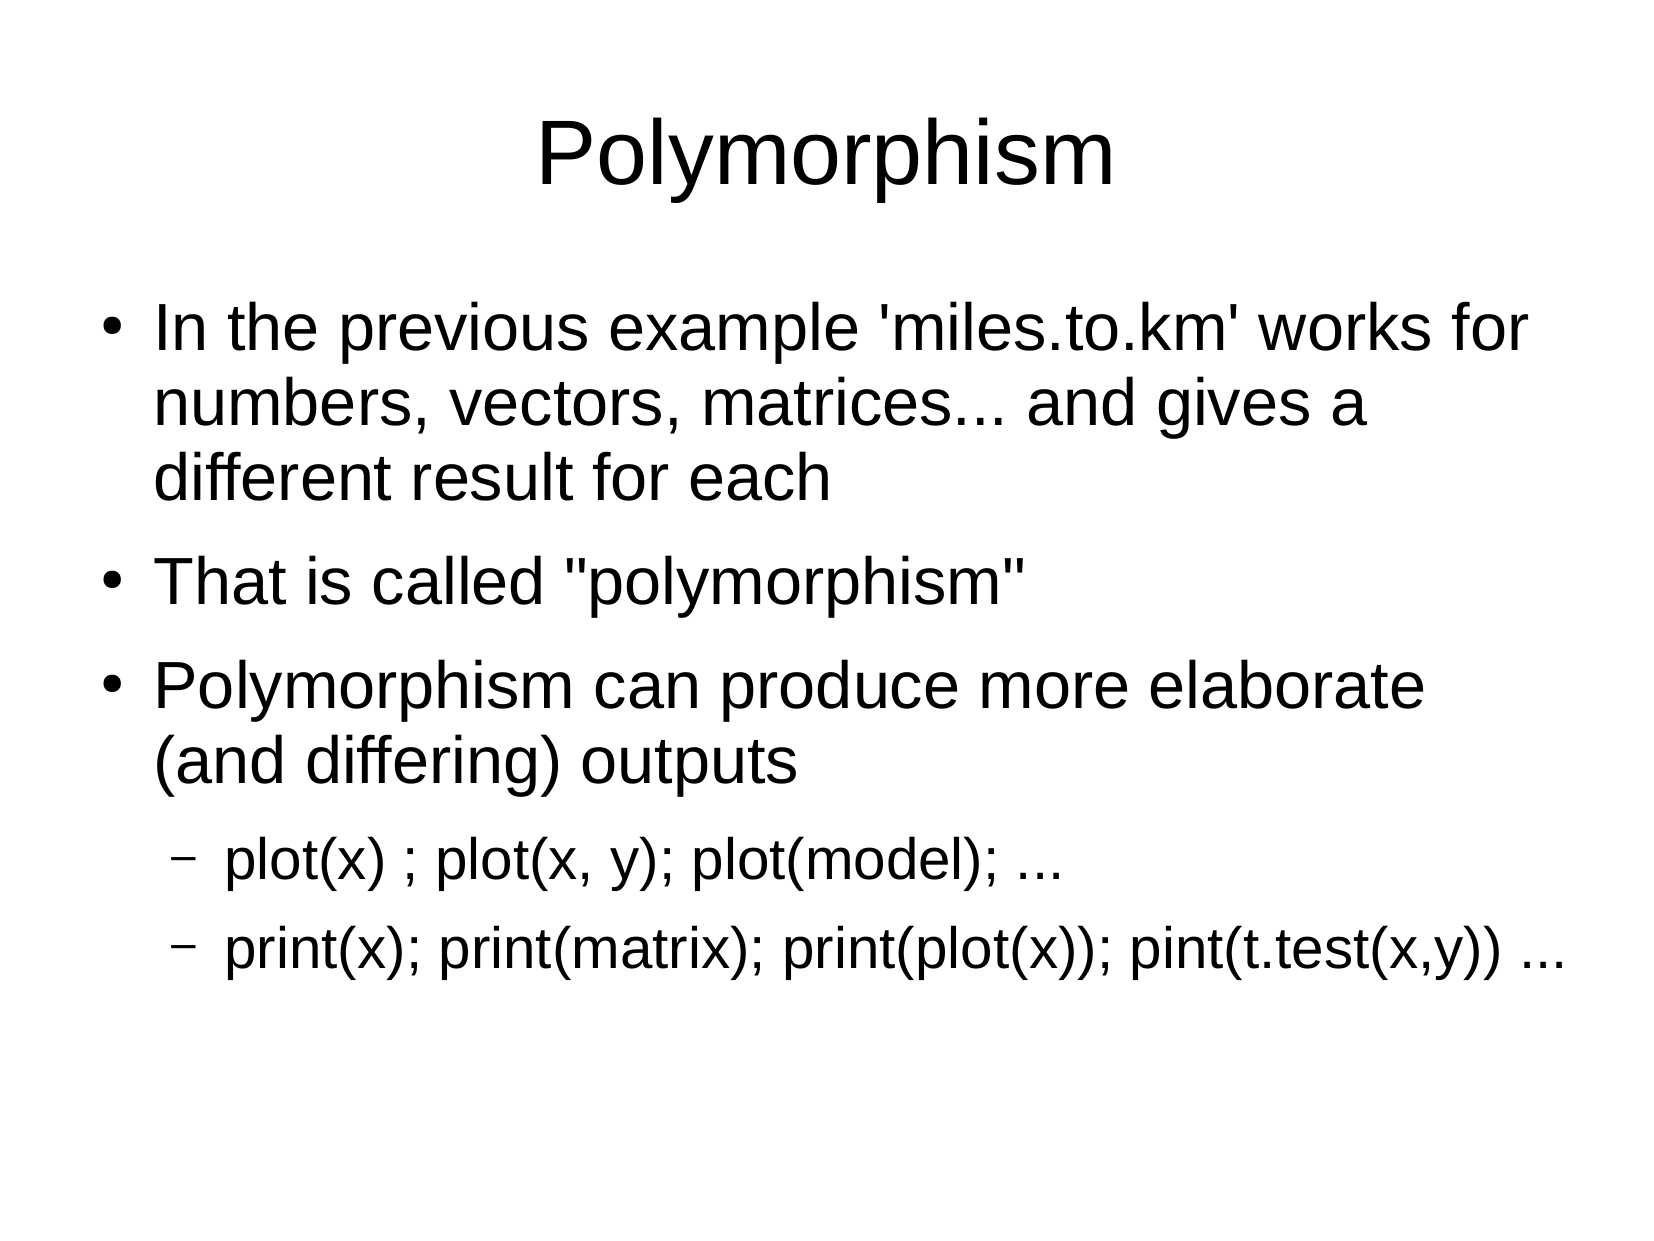

# Polymorphism
In the previous example 'miles.to.km' works for numbers, vectors, matrices... and gives a different result for each
That is called "polymorphism"
Polymorphism can produce more elaborate (and differing) outputs
plot(x) ; plot(x, y); plot(model); ...
print(x); print(matrix); print(plot(x)); pint(t.test(x,y)) ...